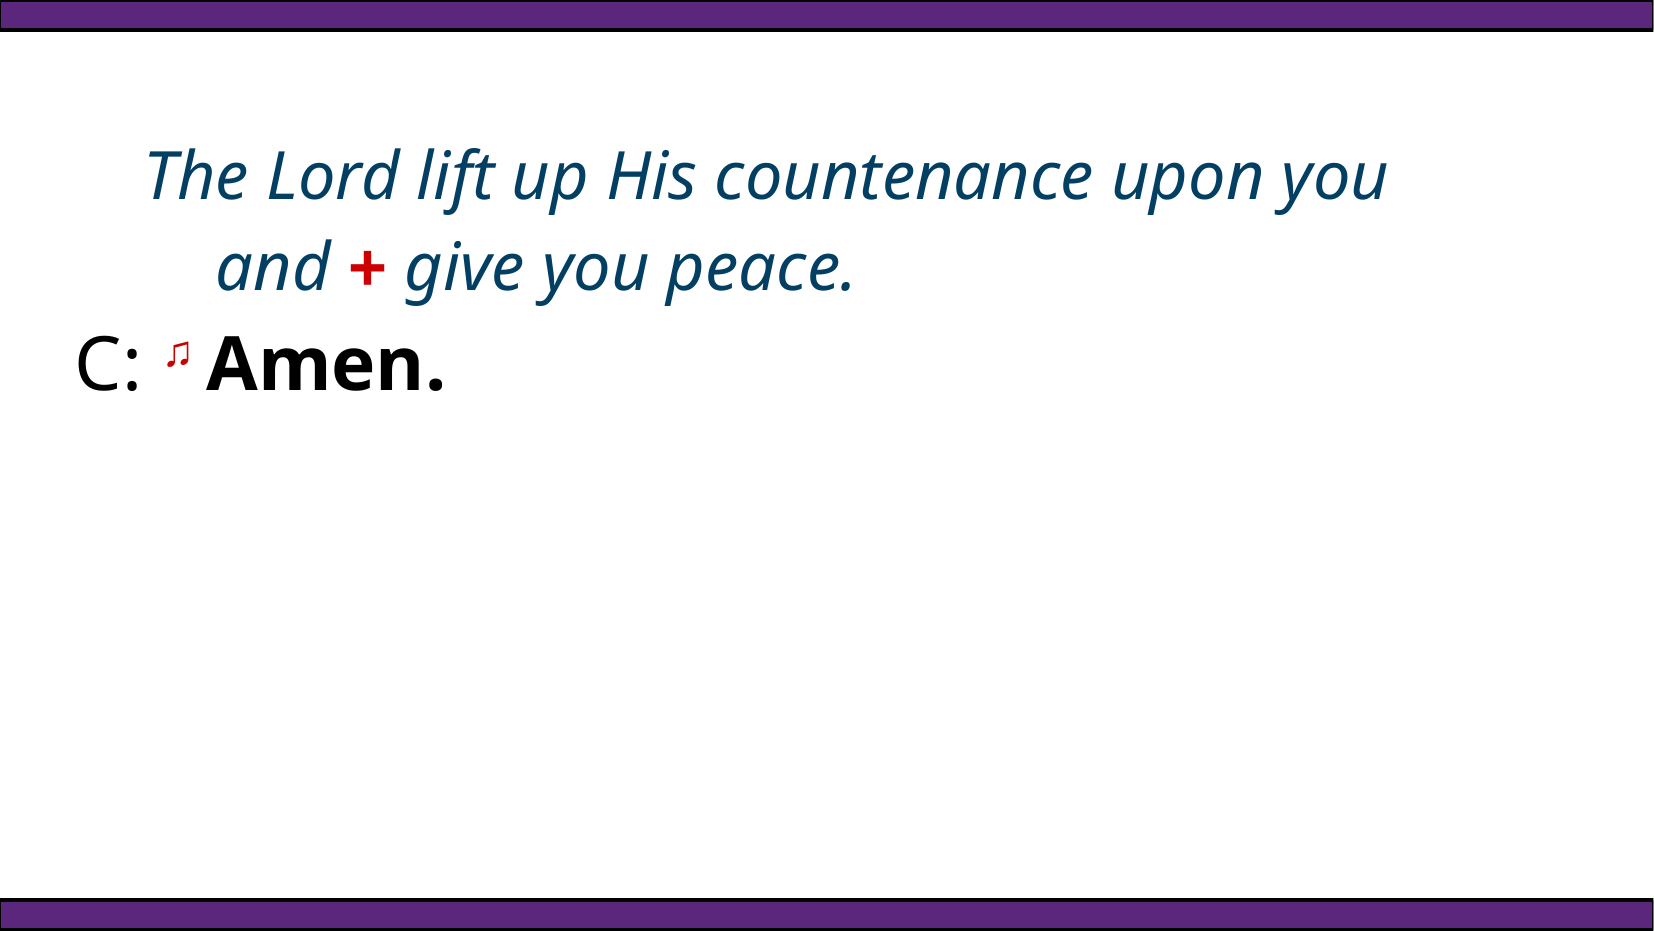

The Lord lift up His countenance upon you
 and + give you peace.
C: ♫ Amen.